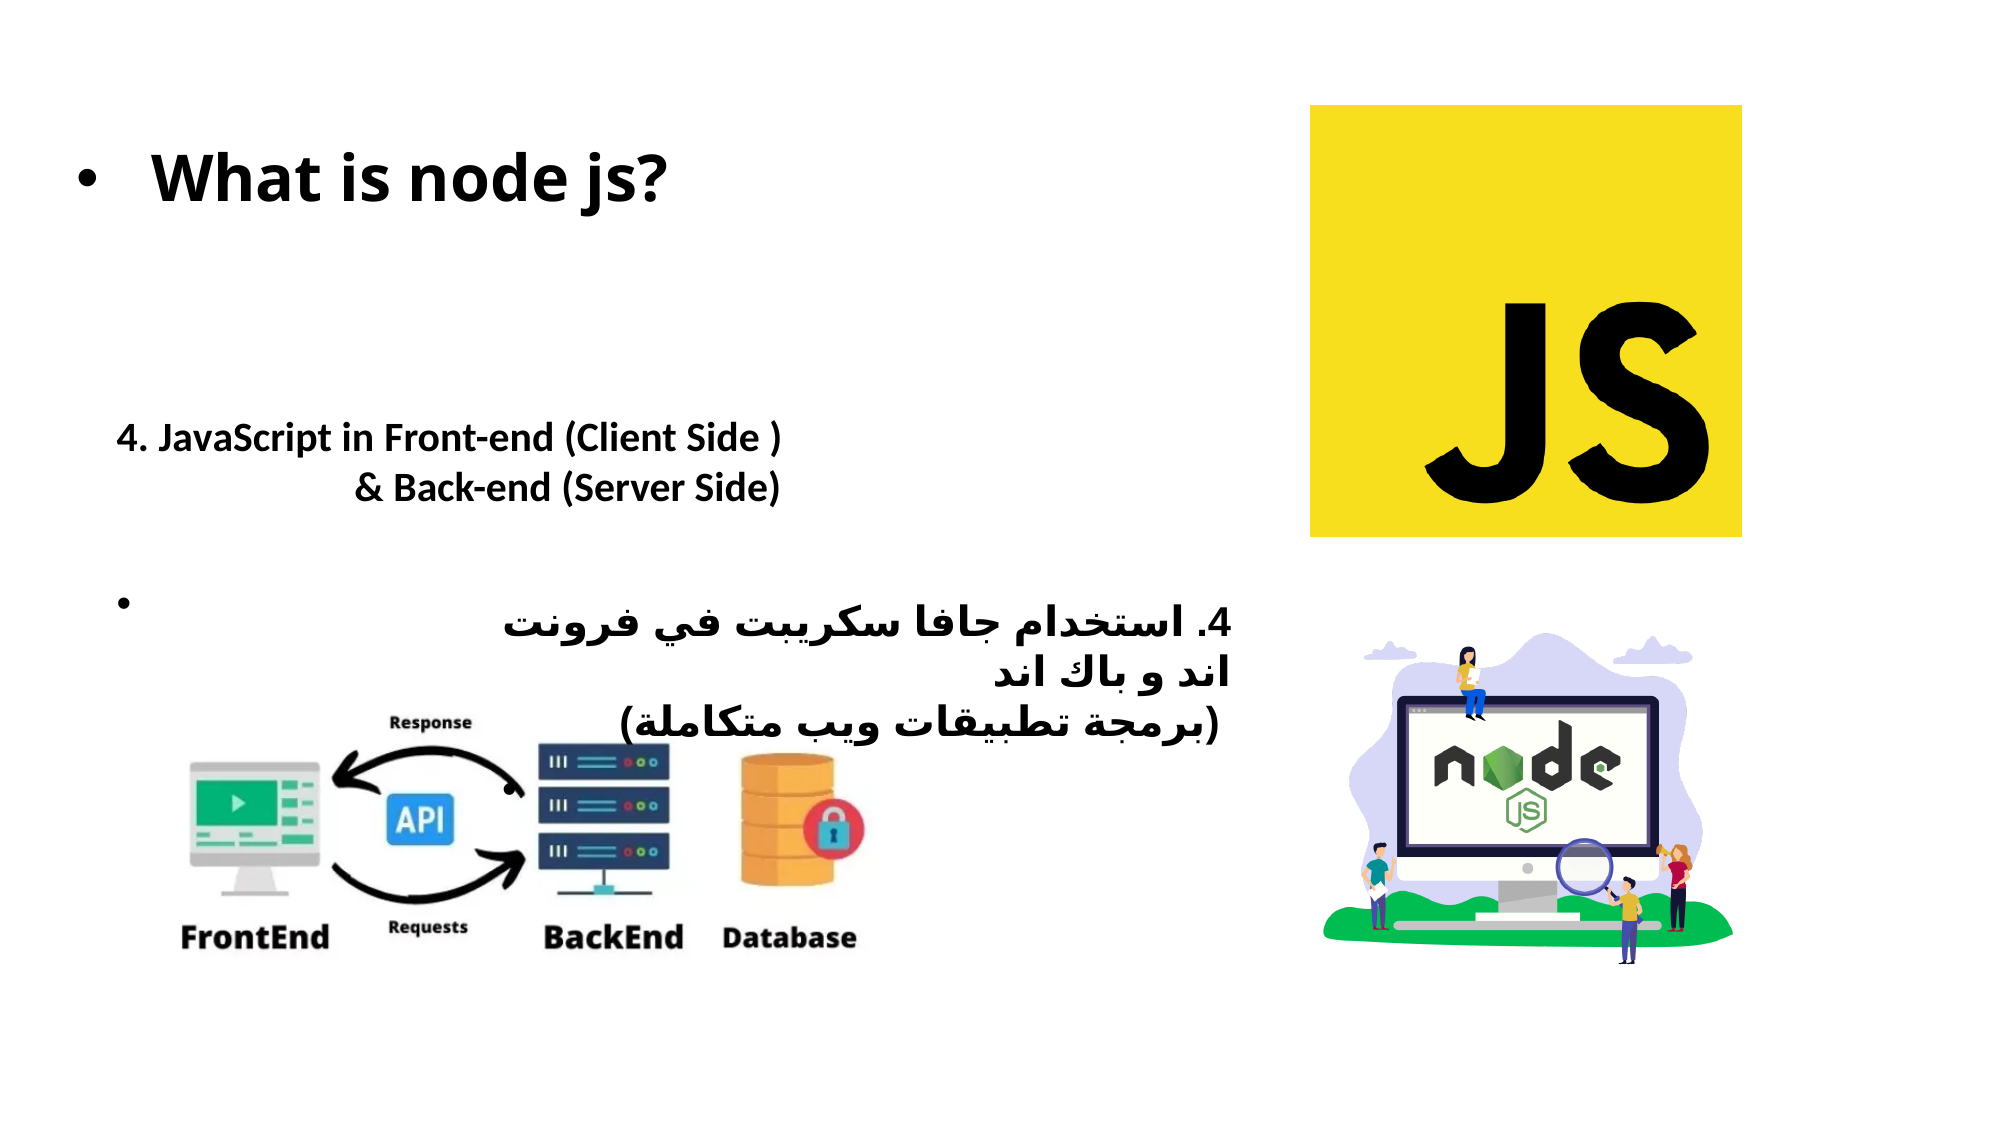

# What is node js?
4. JavaScript in Front-end (Client Side )
 & Back-end (Server Side)
4. استخدام جافا سكريبت في فرونت اند و باك اند
 (برمجة تطبيقات ويب متكاملة)